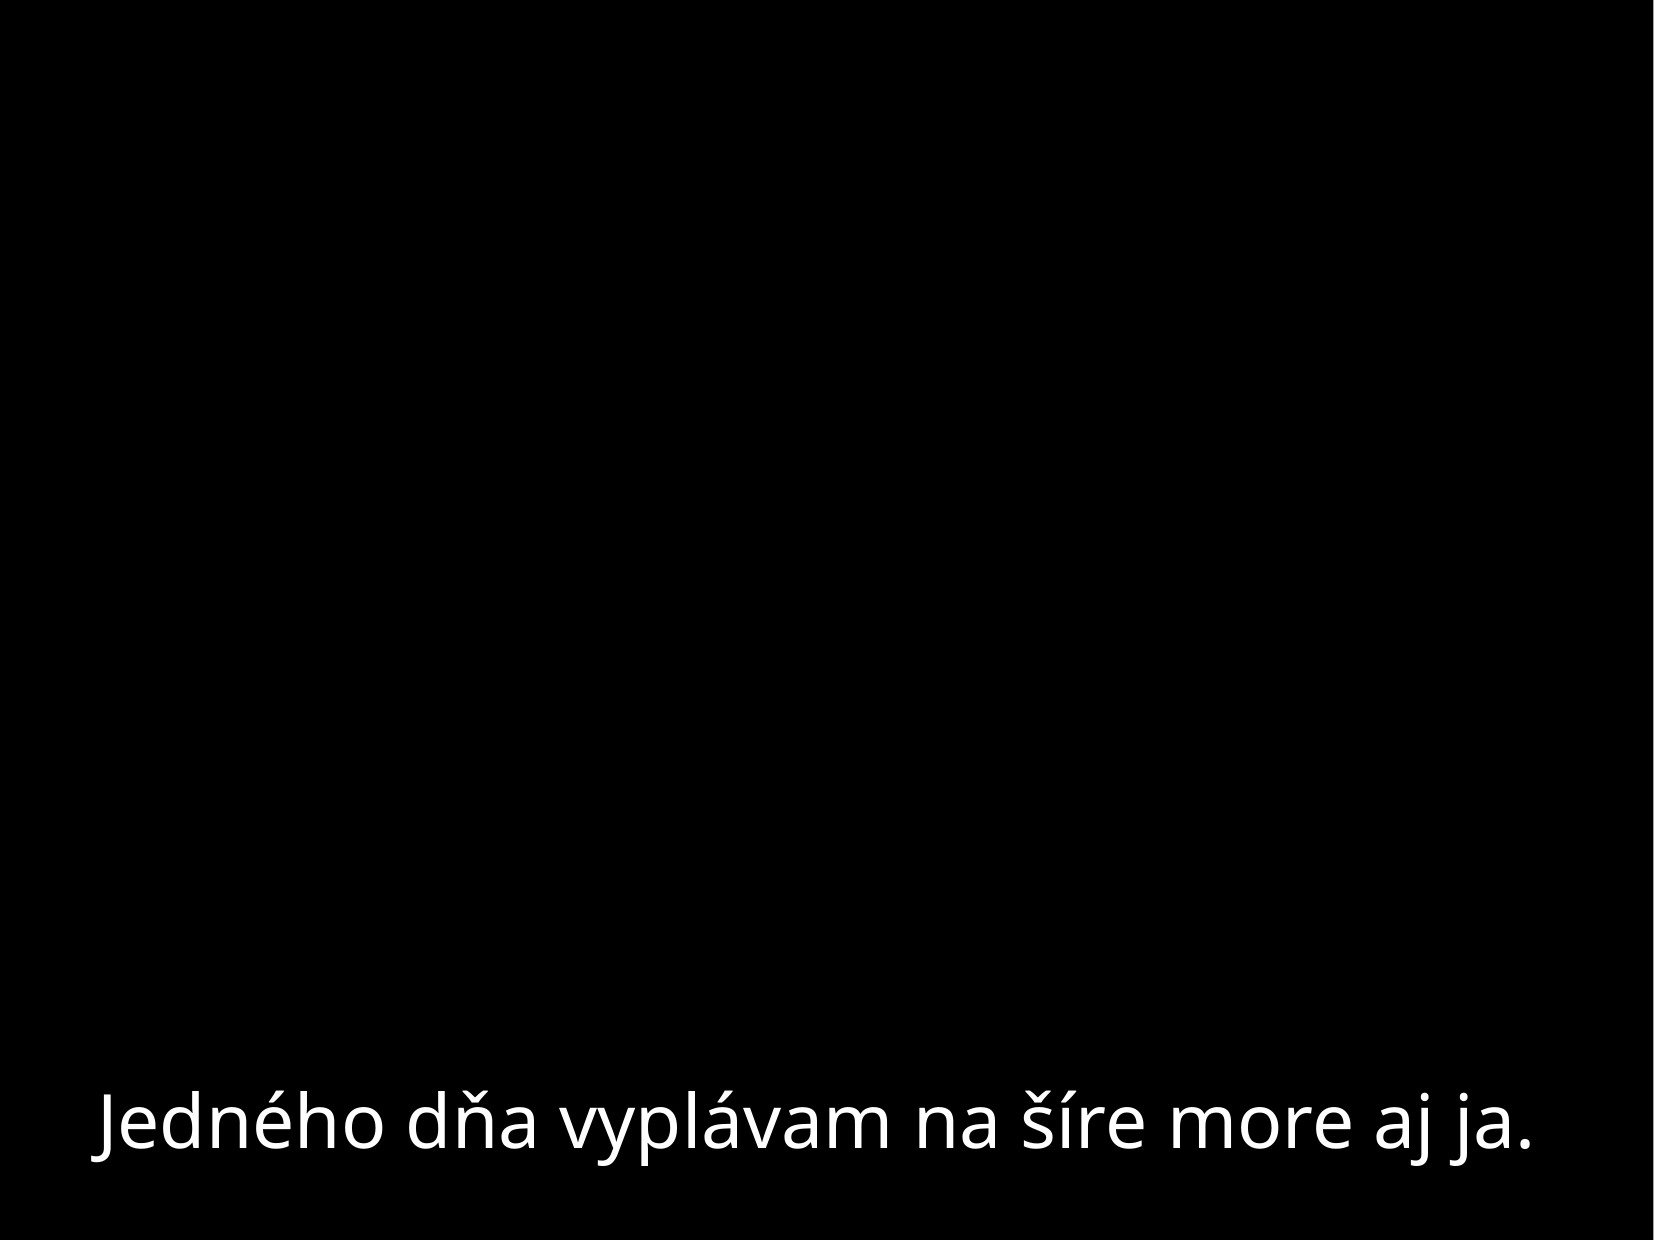

# Jedného dňa vyplávam na šíre more aj ja.